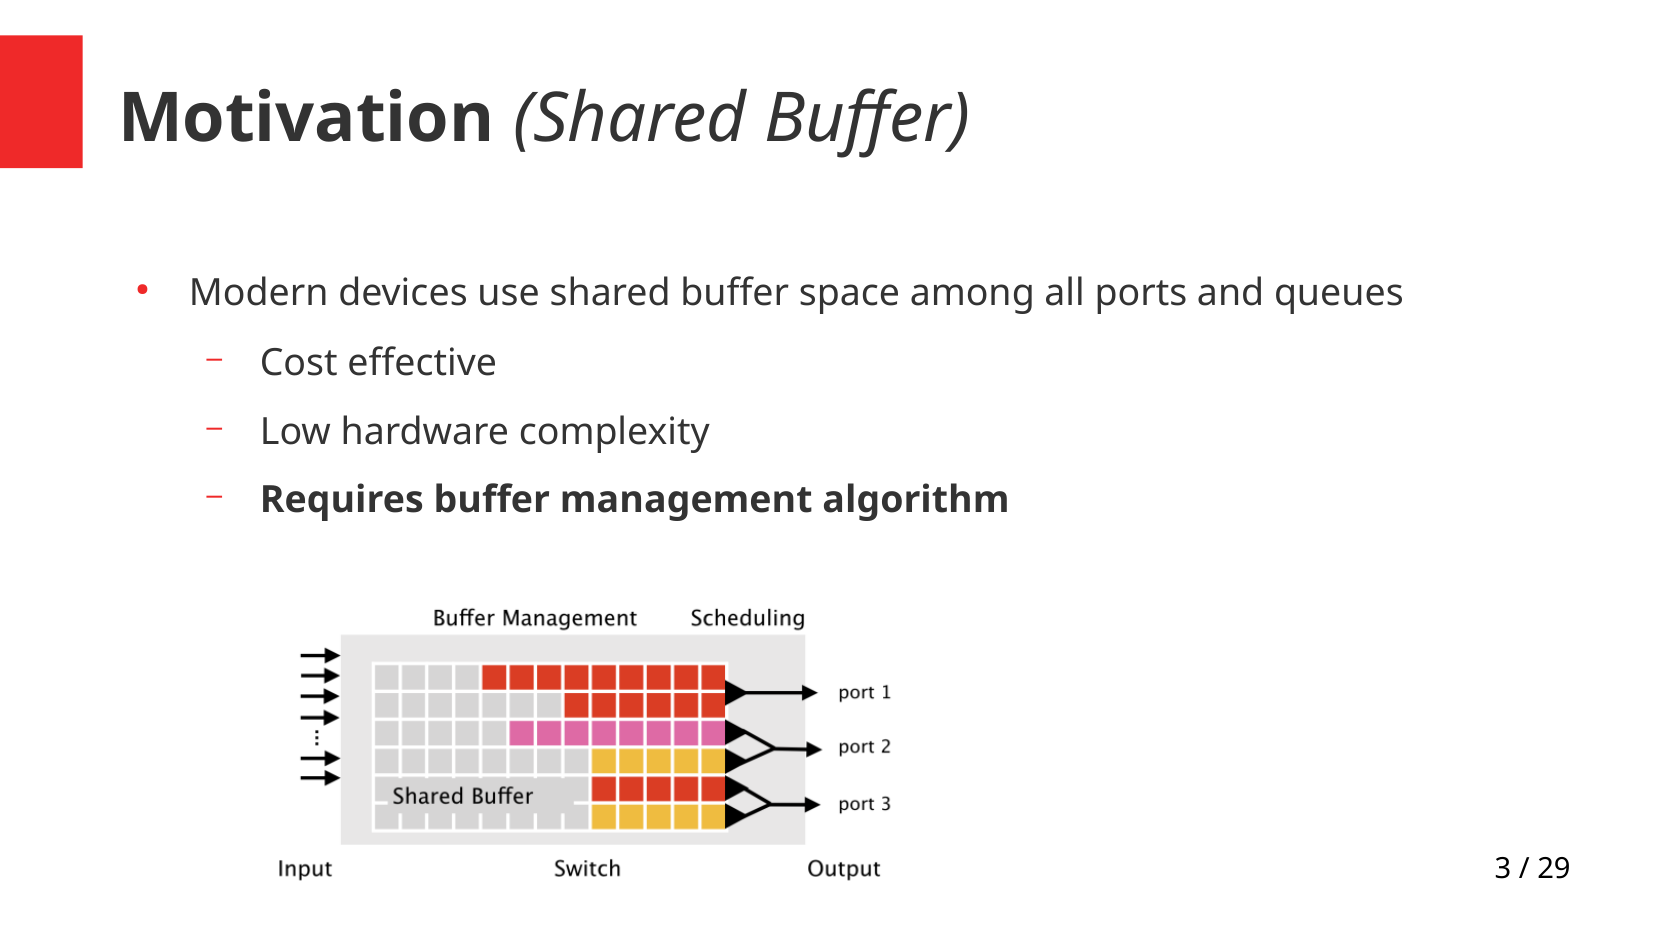

# Motivation (Shared Buffer)
Modern devices use shared buffer space among all ports and queues
Cost effective
Low hardware complexity
Requires buffer management algorithm
3